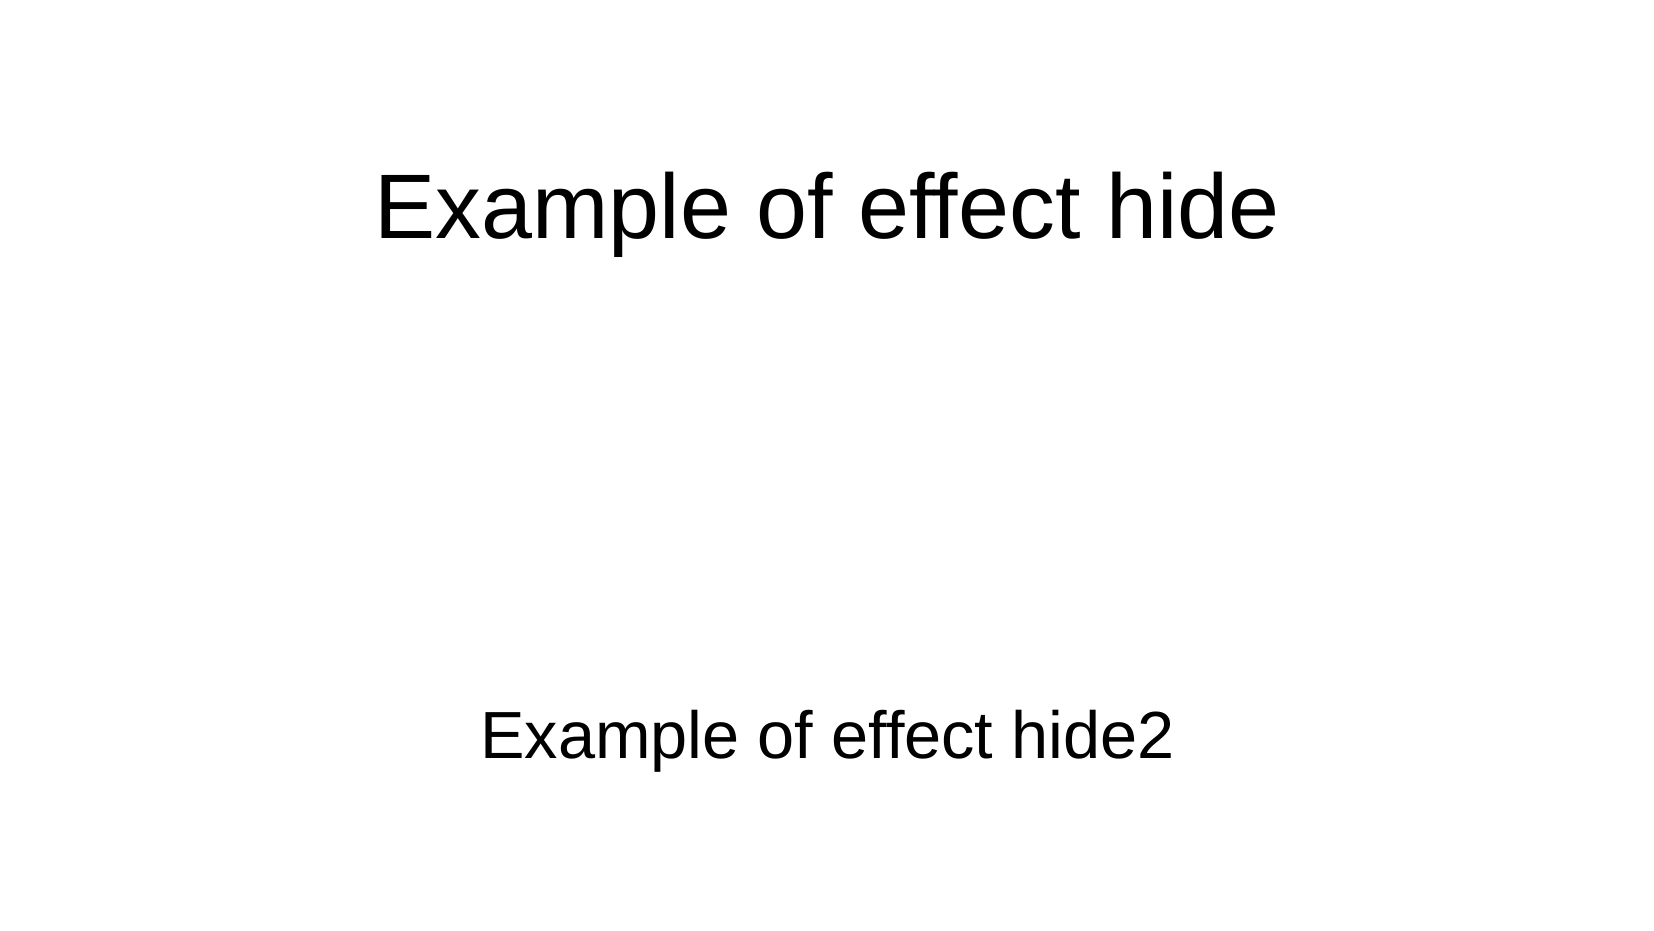

# Example of effect hide
Example of effect hide2